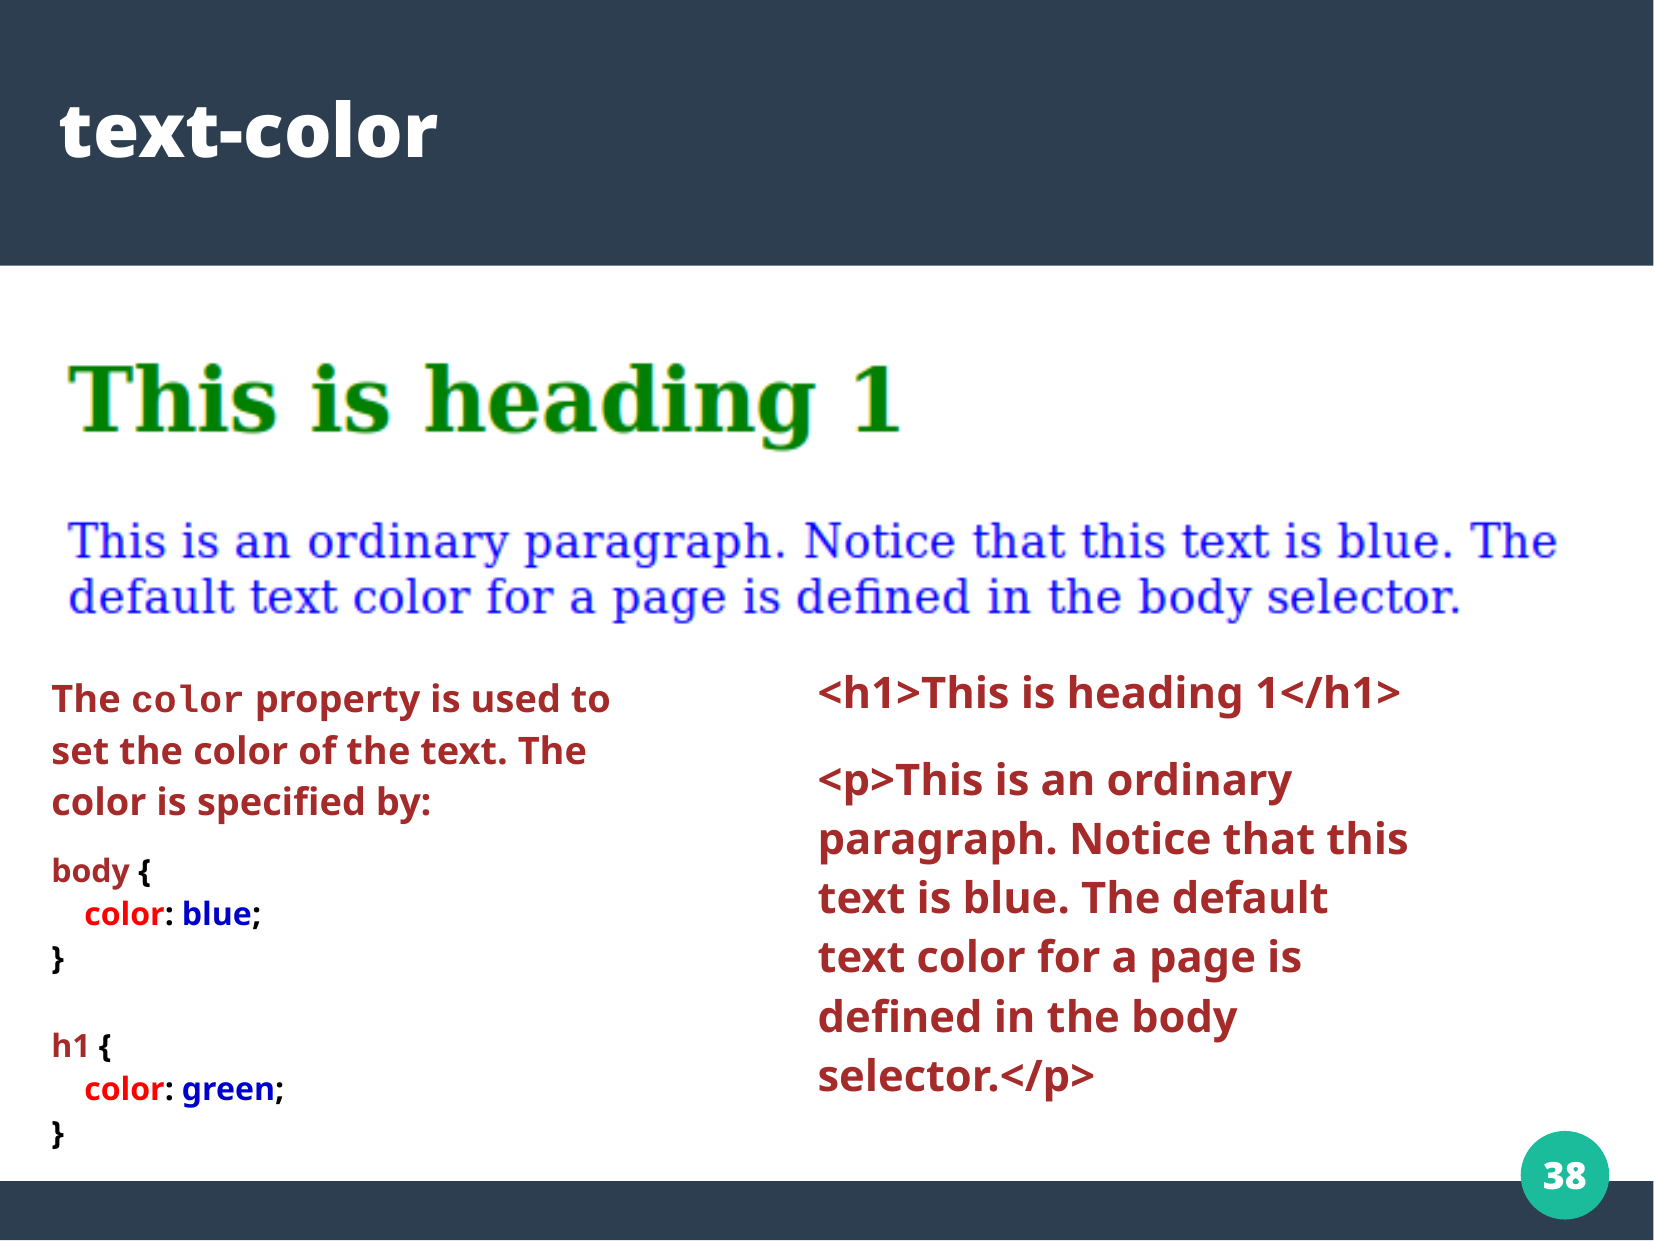

# text-color
<h1>This is heading 1</h1>
<p>This is an ordinary paragraph. Notice that this text is blue. The default text color for a page is defined in the body selector.</p>
The color property is used to set the color of the text. The color is specified by:
body {
    color: blue;
}
h1 {
    color: green;
}
38